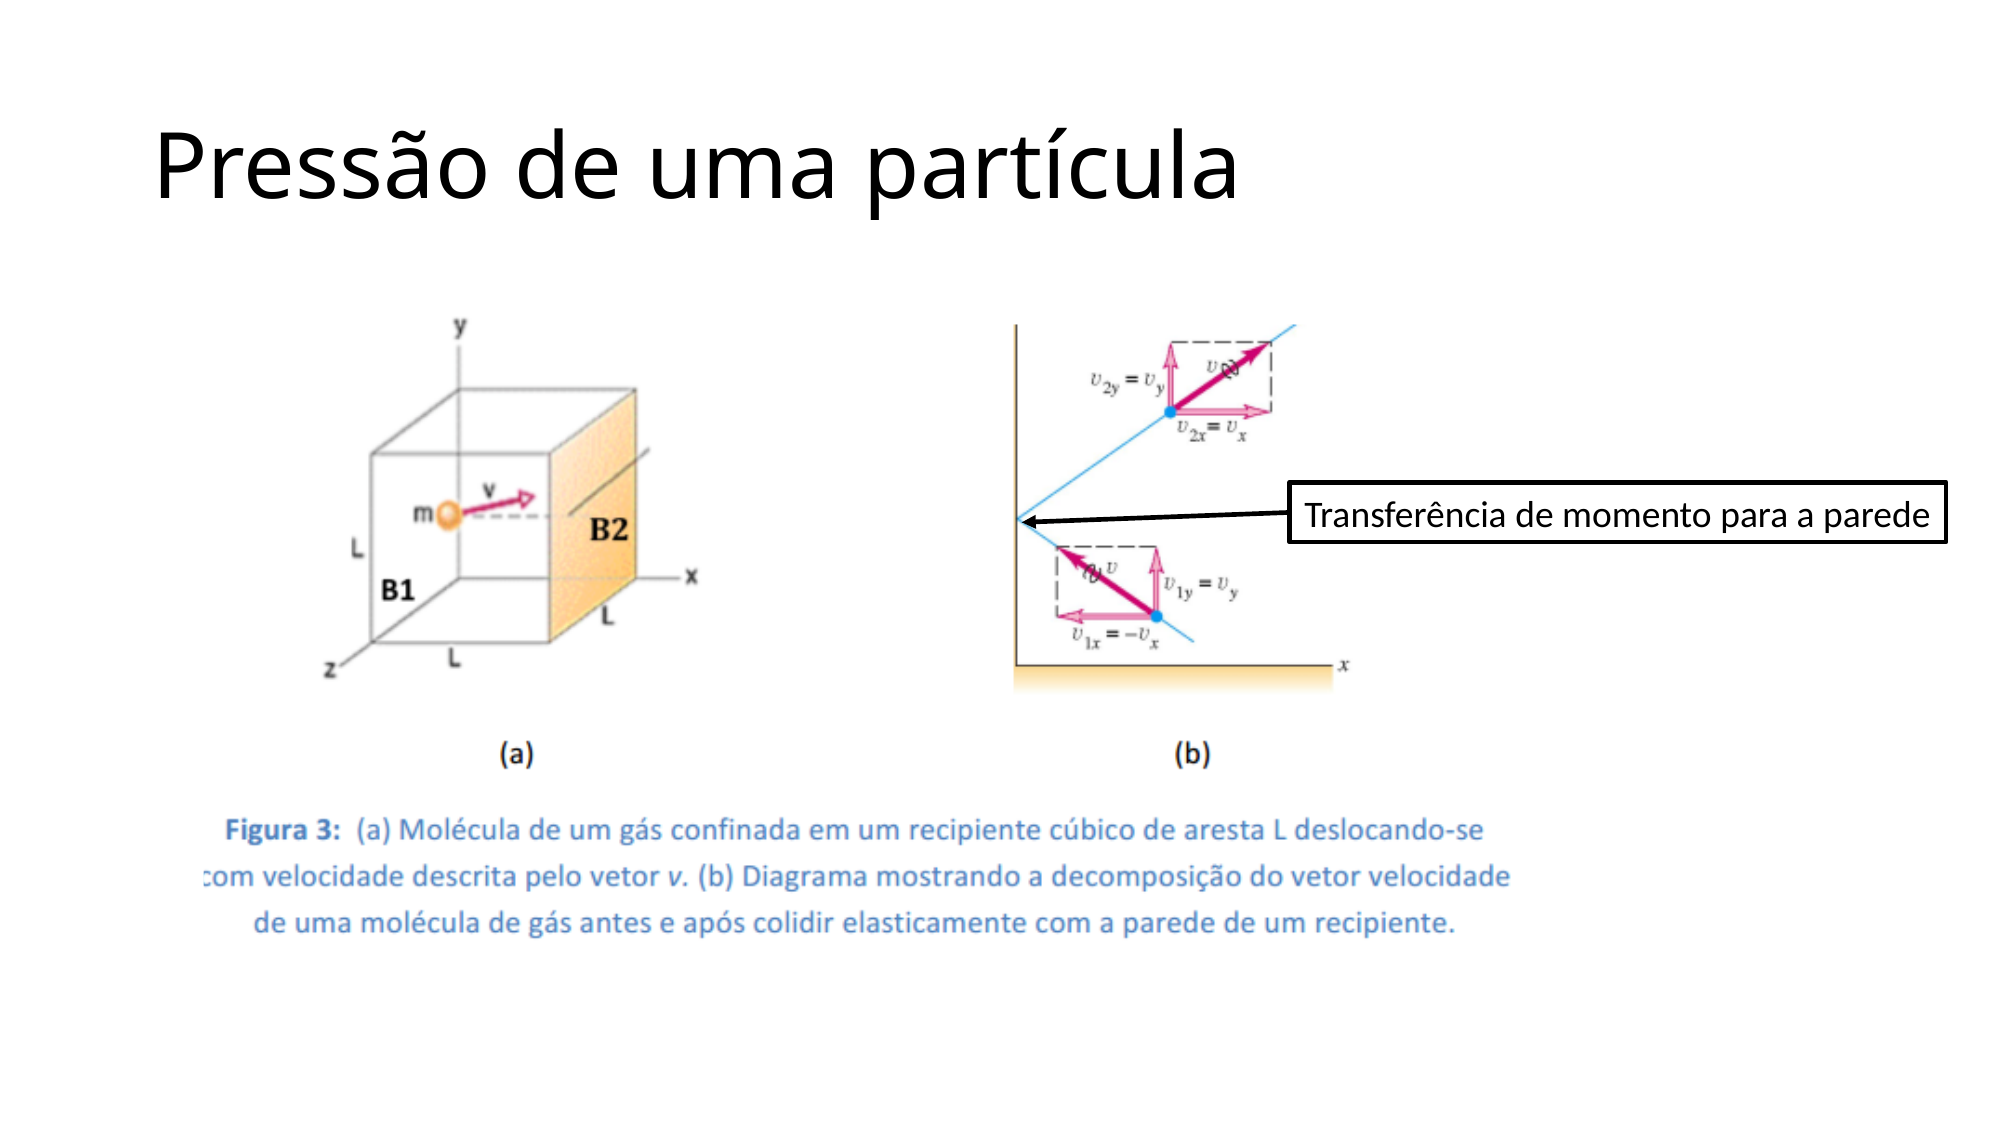

# Pressão de uma partícula
Transferência de momento para a parede